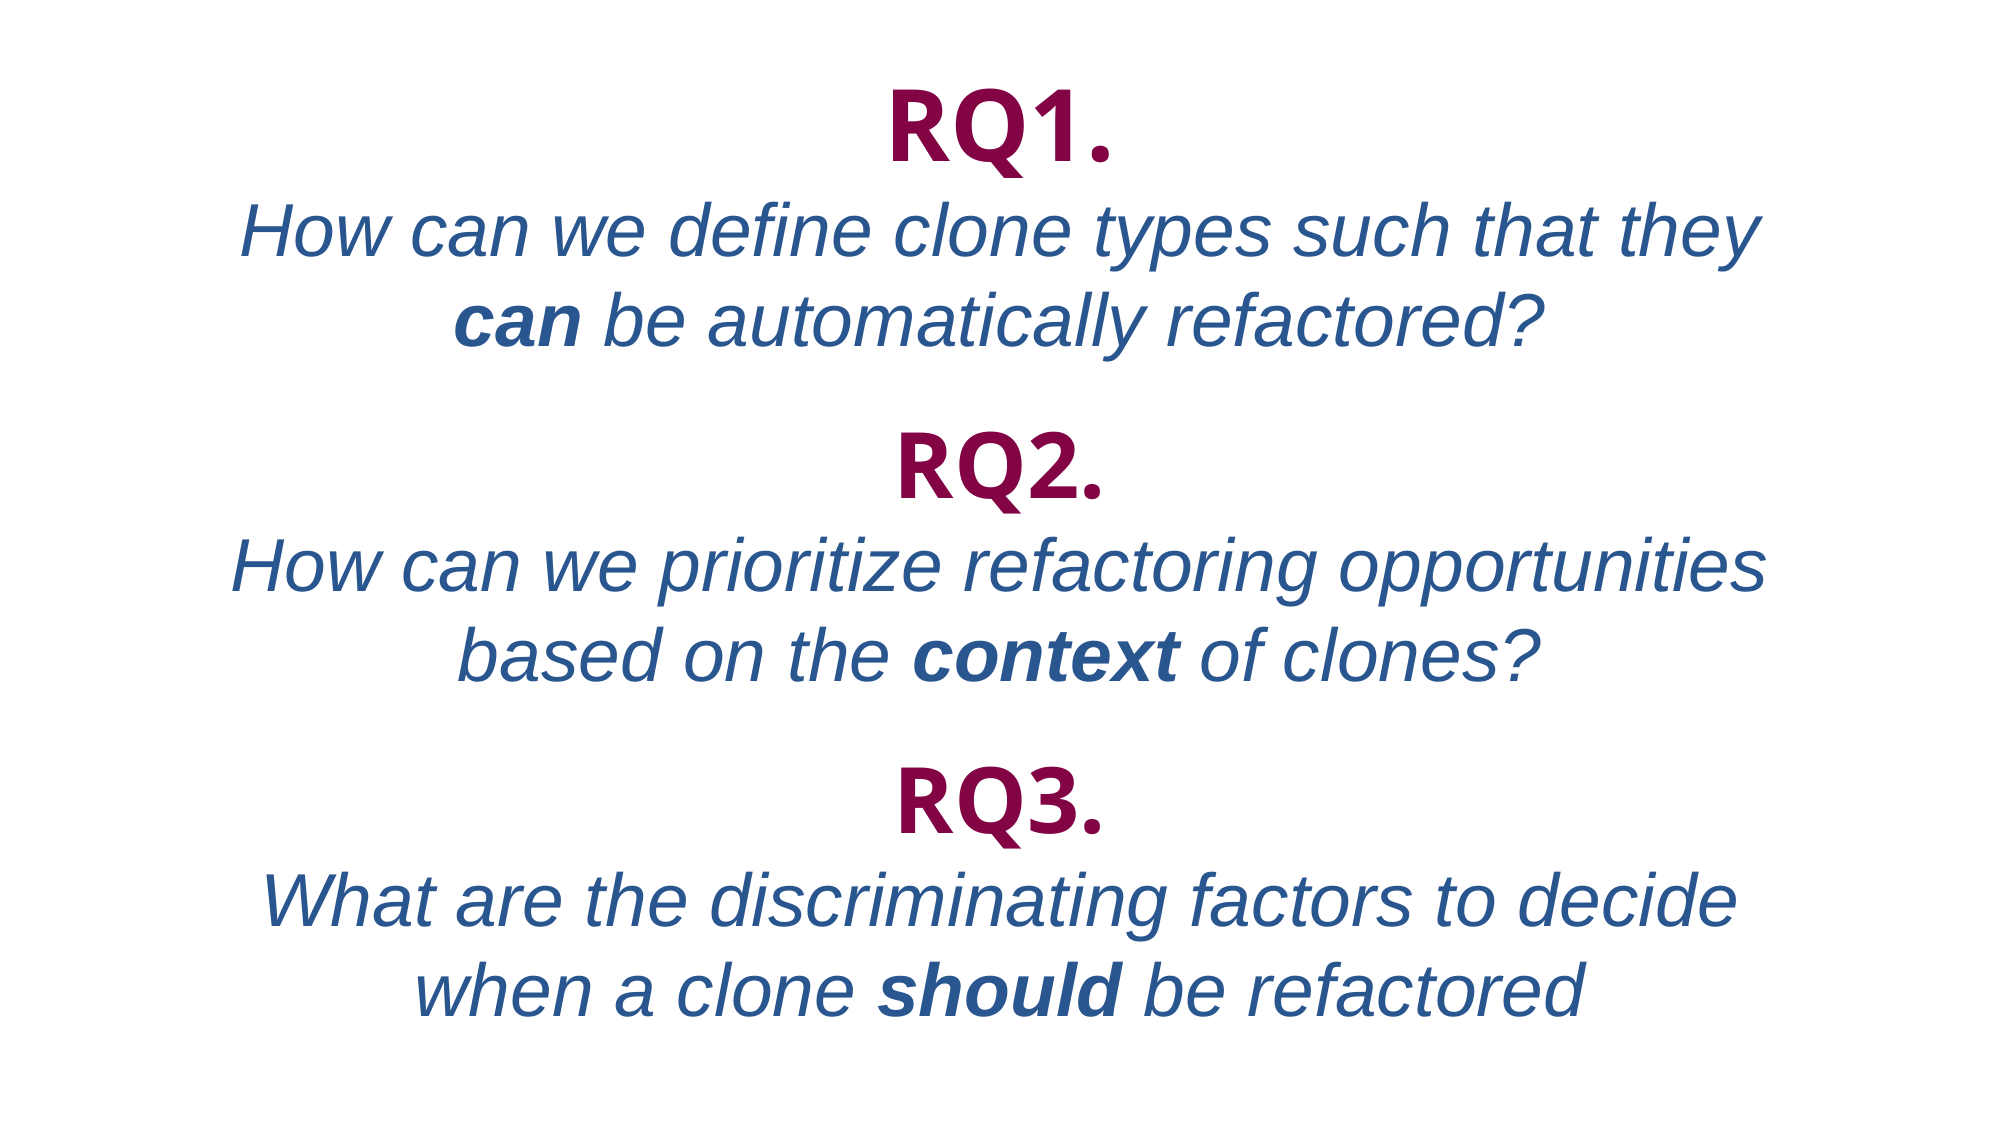

RQ1.
How can we define clone types such that they can be automatically refactored?
RQ2.
How can we prioritize refactoring opportunities based on the context of clones?
RQ3.
What are the discriminating factors to decide when a clone should be refactored